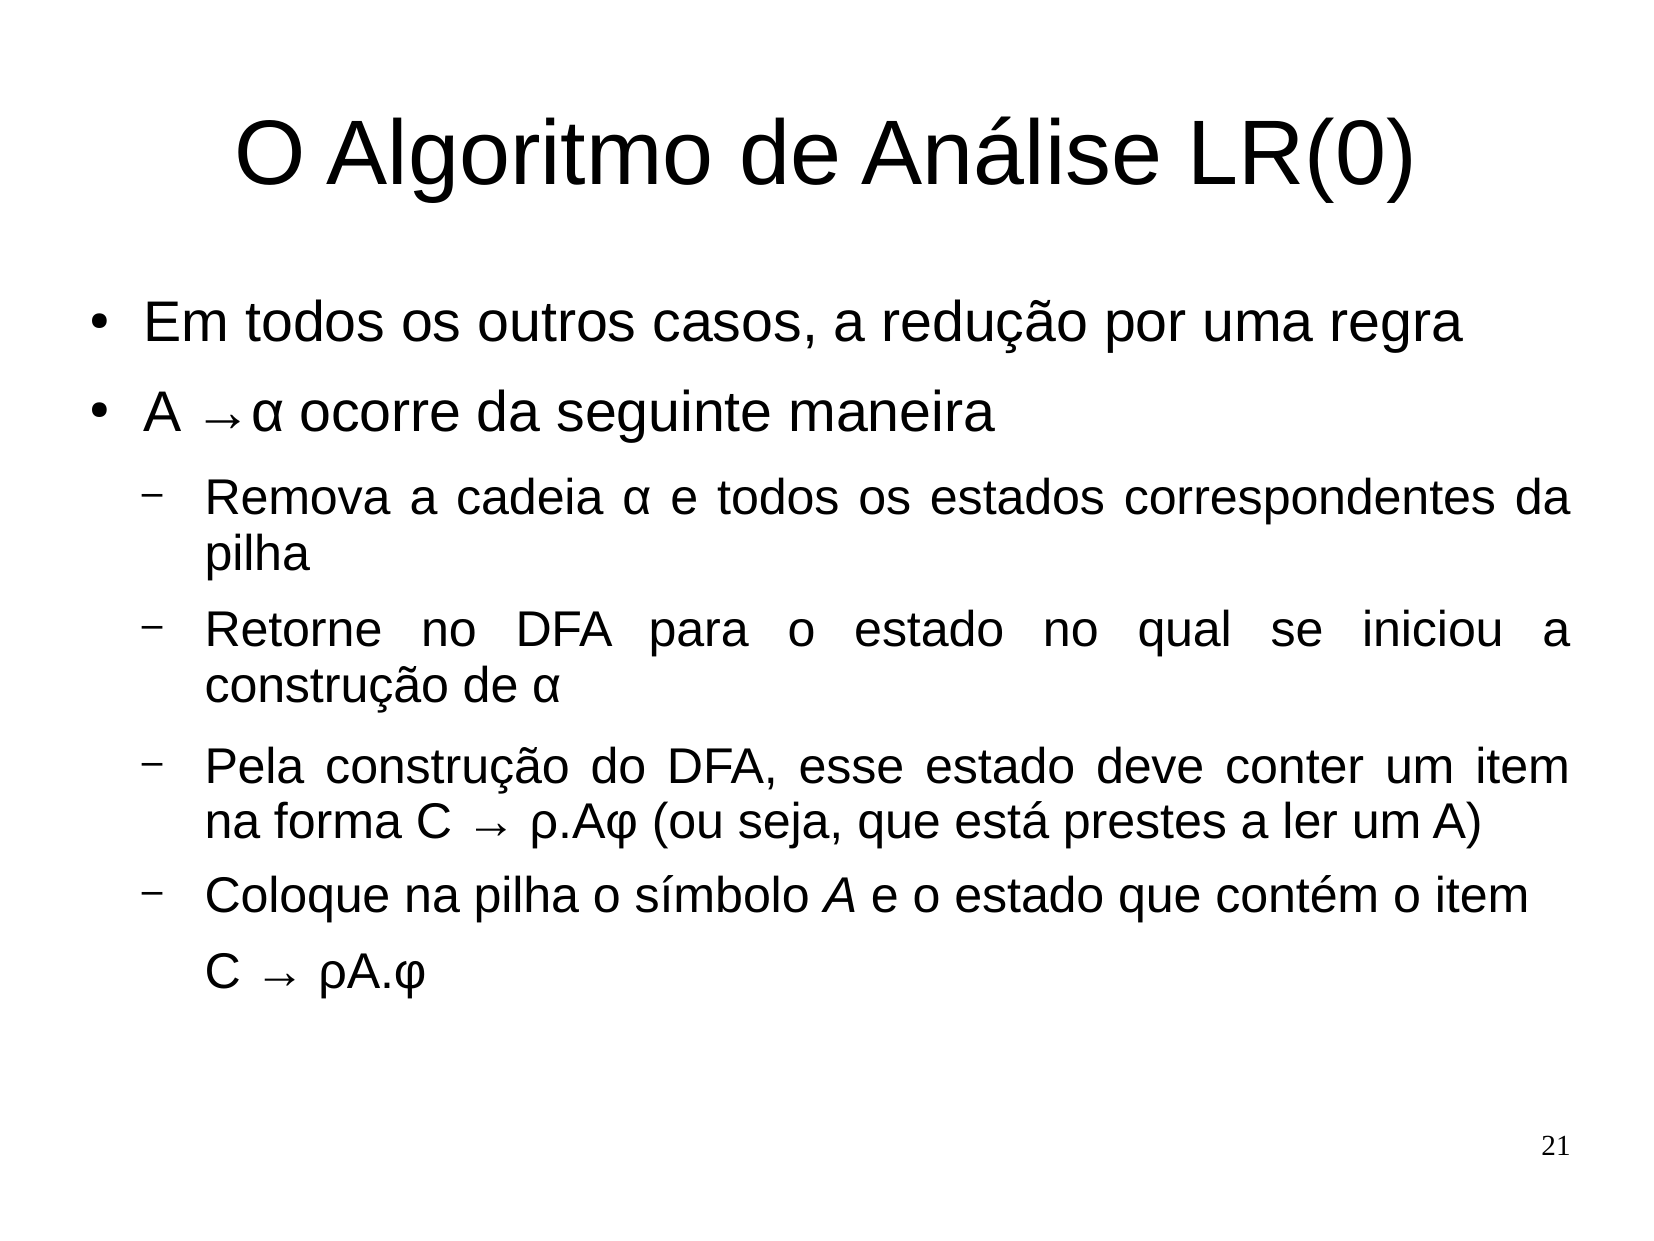

# O Algoritmo de Análise LR(0)
Em todos os outros casos, a redução por uma regra
A →α ocorre da seguinte maneira
Remova a cadeia α e todos os estados correspondentes da pilha
Retorne no DFA para o estado no qual se iniciou a construção de α
Pela construção do DFA, esse estado deve conter um item na forma C → ρ.Aφ (ou seja, que está prestes a ler um A)
Coloque na pilha o símbolo A e o estado que contém o item
C → ρA.φ
21